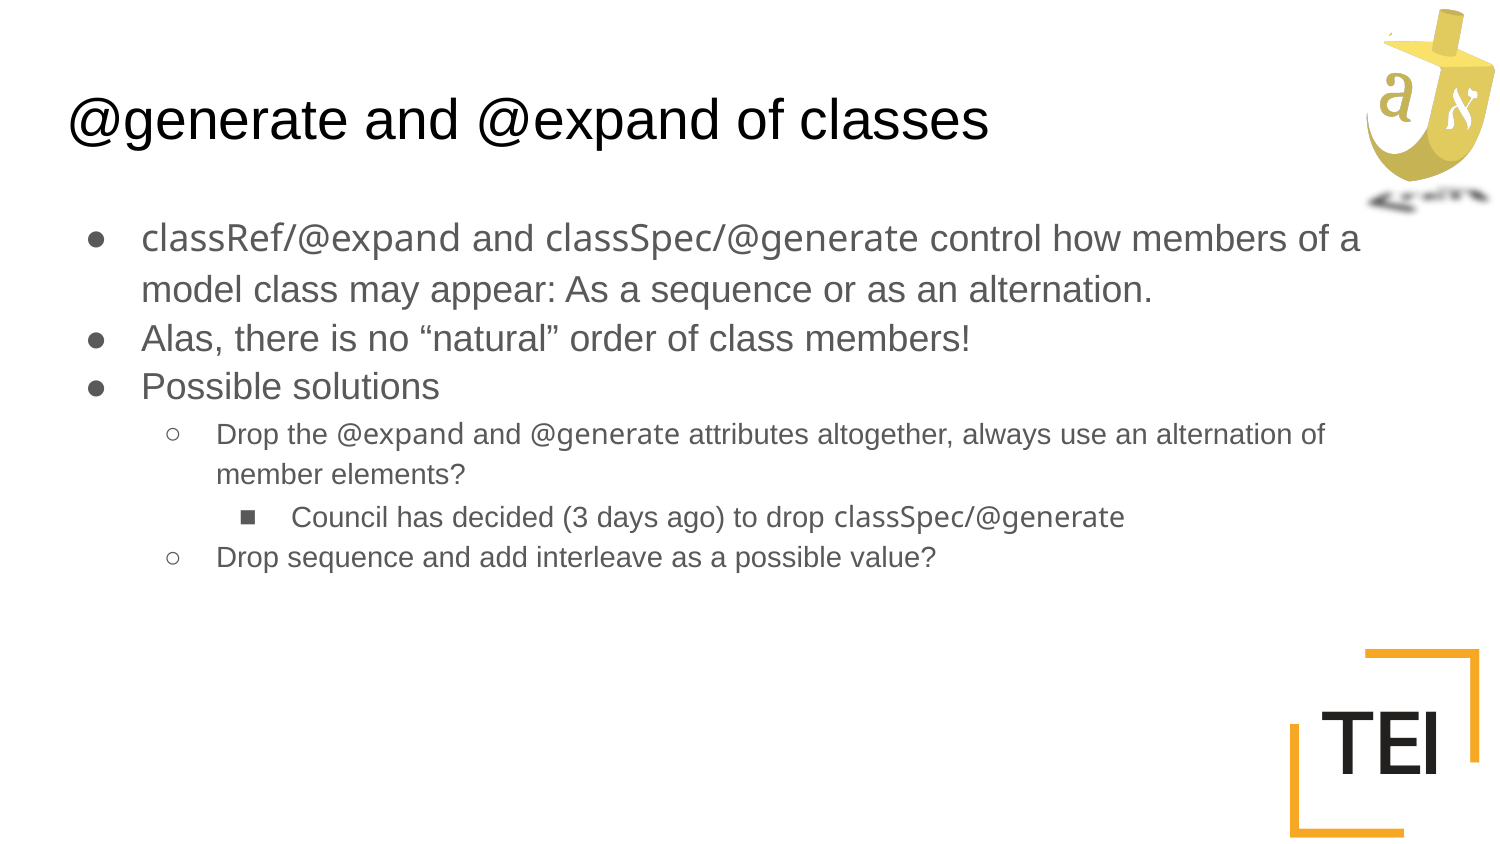

# @generate and @expand of classes
classRef/@expand and classSpec/@generate control how members of a model class may appear: As a sequence or as an alternation.
Alas, there is no “natural” order of class members!
Possible solutions
Drop the @expand and @generate attributes altogether, always use an alternation of member elements?
Council has decided (3 days ago) to drop classSpec/@generate
Drop sequence and add interleave as a possible value?